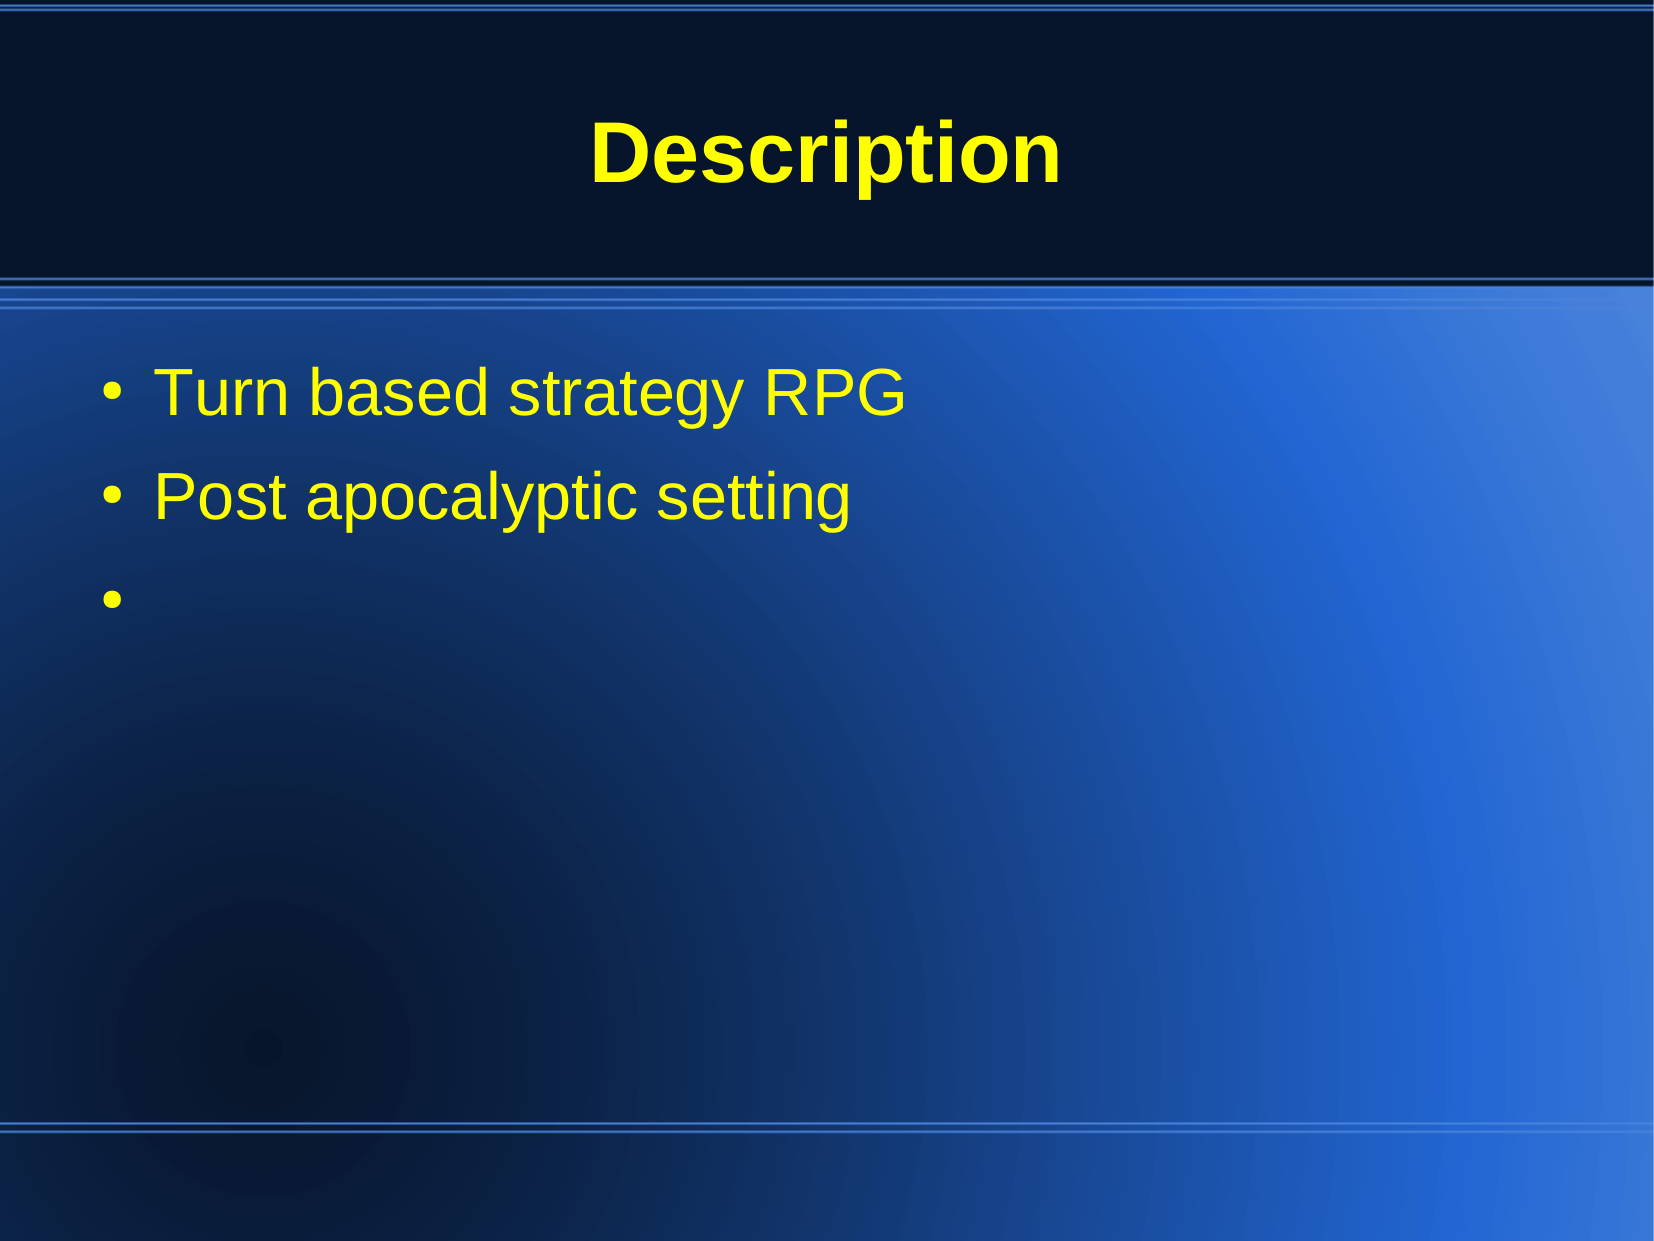

# Description
Turn based strategy RPG
Post apocalyptic setting